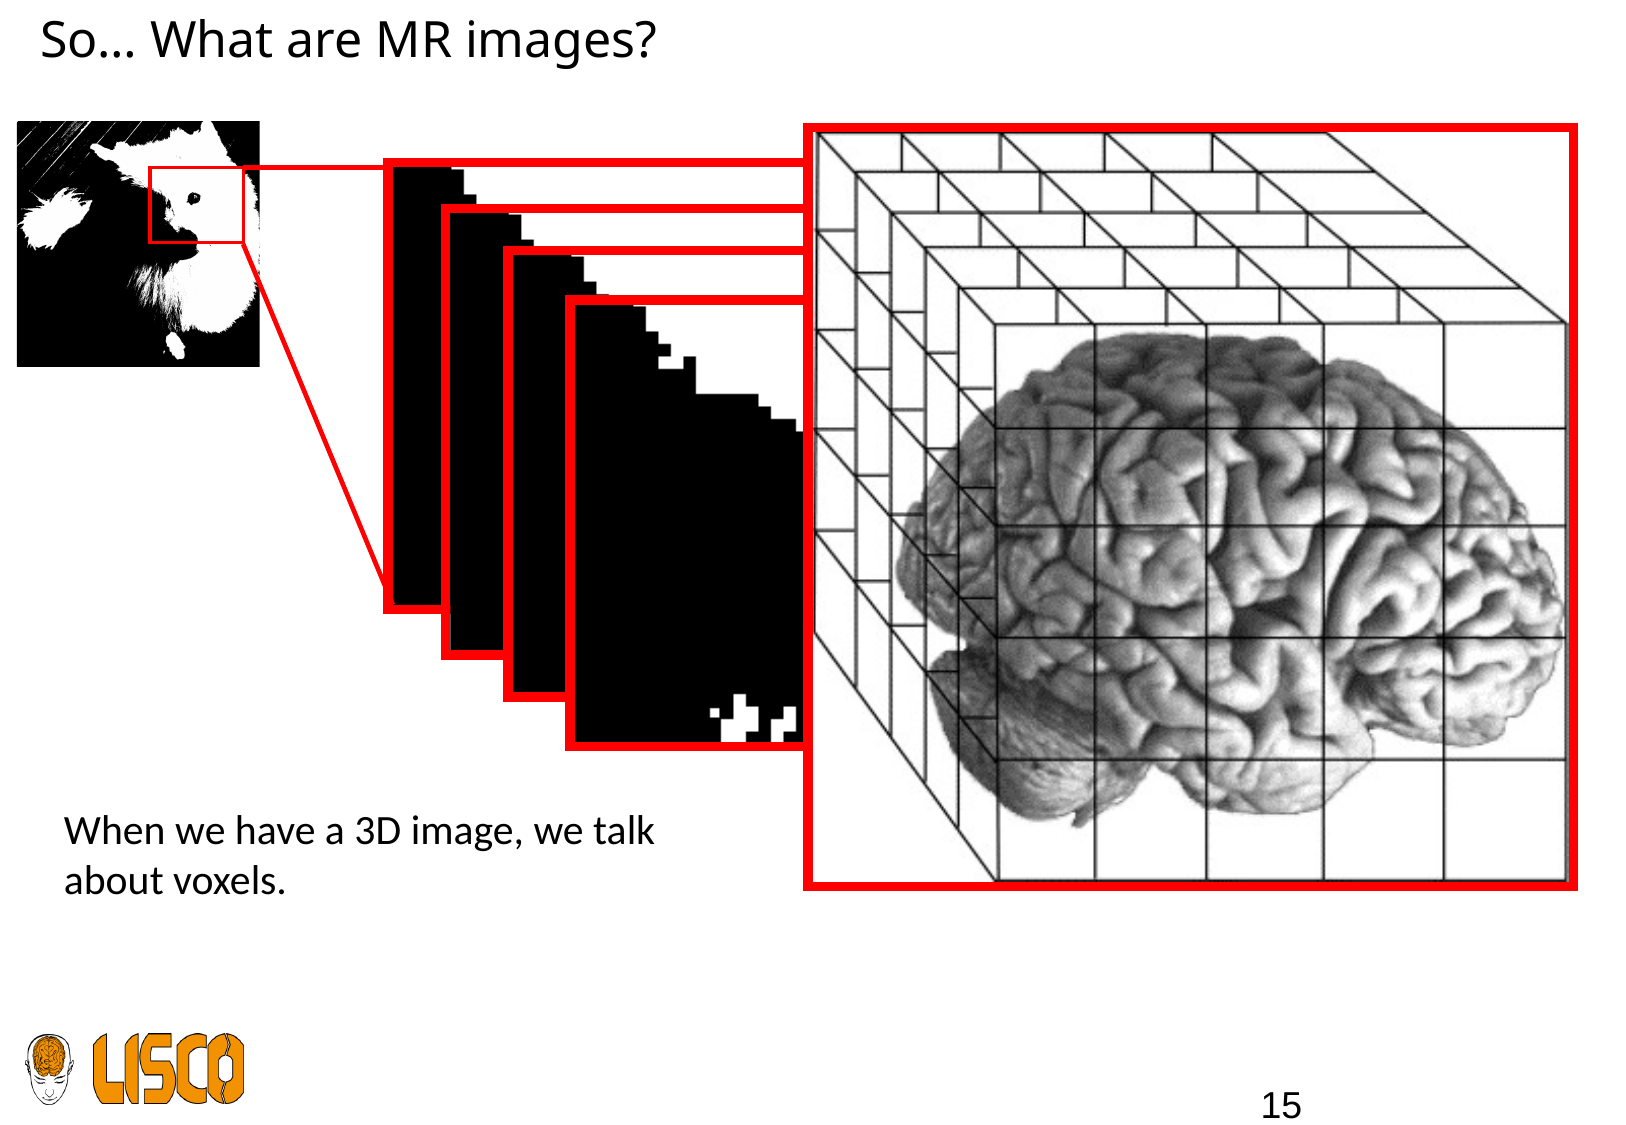

So… What are MR images?
When we have a 3D image, we talk about voxels.